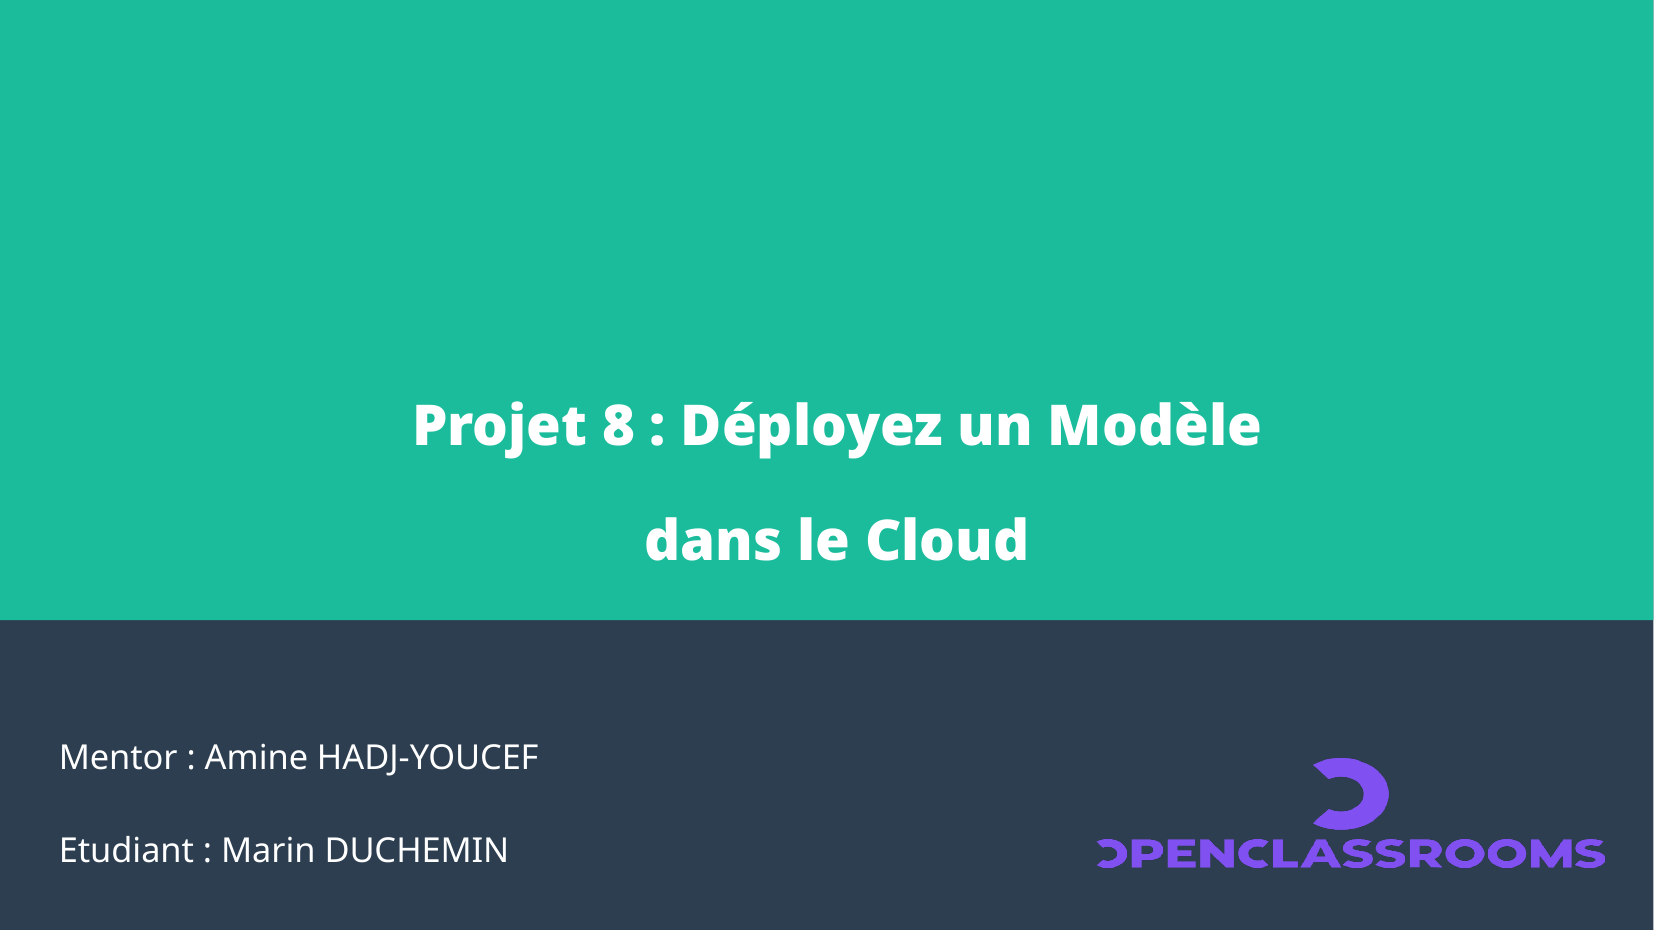

# Projet 8 : Déployez un Modèle dans le Cloud
Mentor : Amine HADJ-YOUCEF
Etudiant : Marin DUCHEMIN